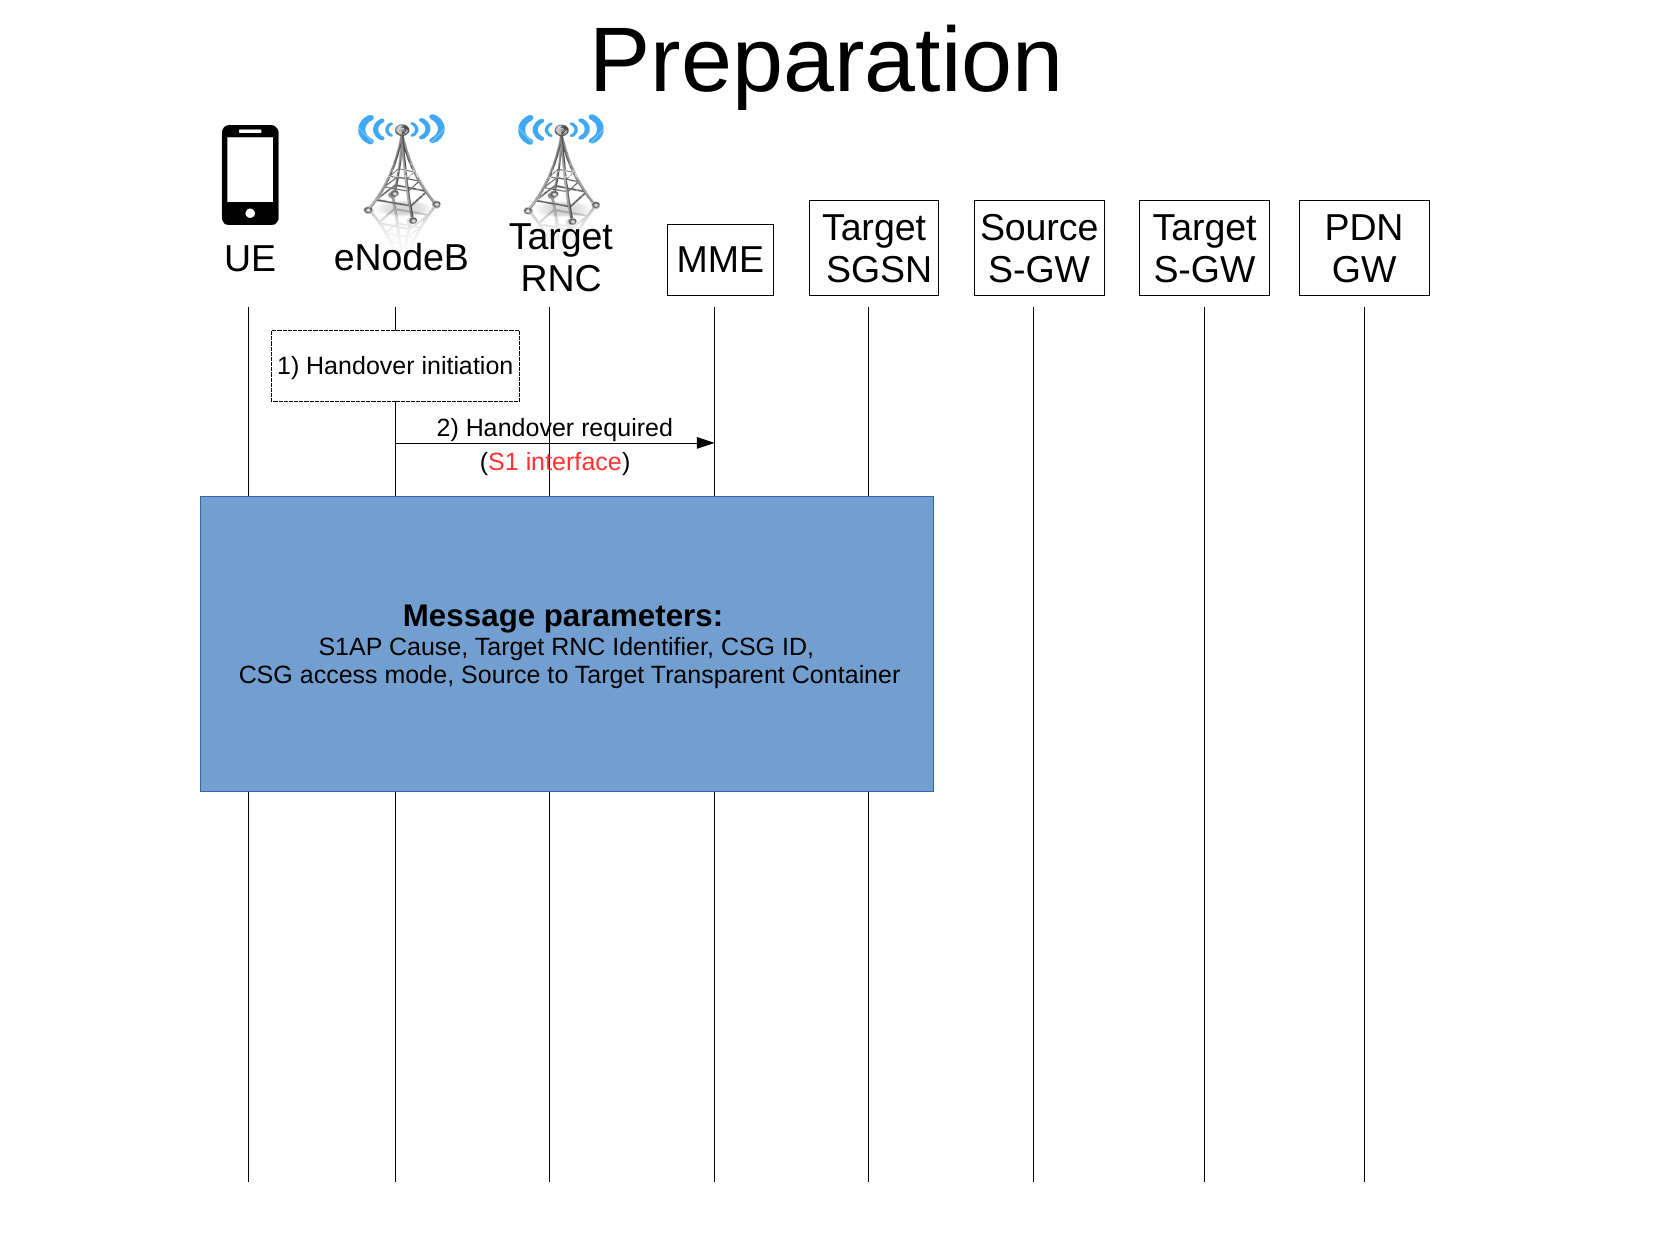

# Preparation
eNodeB
Target
RNC
UE
Target
 SGSN
Source
S-GW
Target
S-GW
PDN
GW
MME
1) Handover initiation
2) Handover required
(S1 interface)
Message parameters:
S1AP Cause, Target RNC Identifier, CSG ID,
 CSG access mode, Source to Target Transparent Container